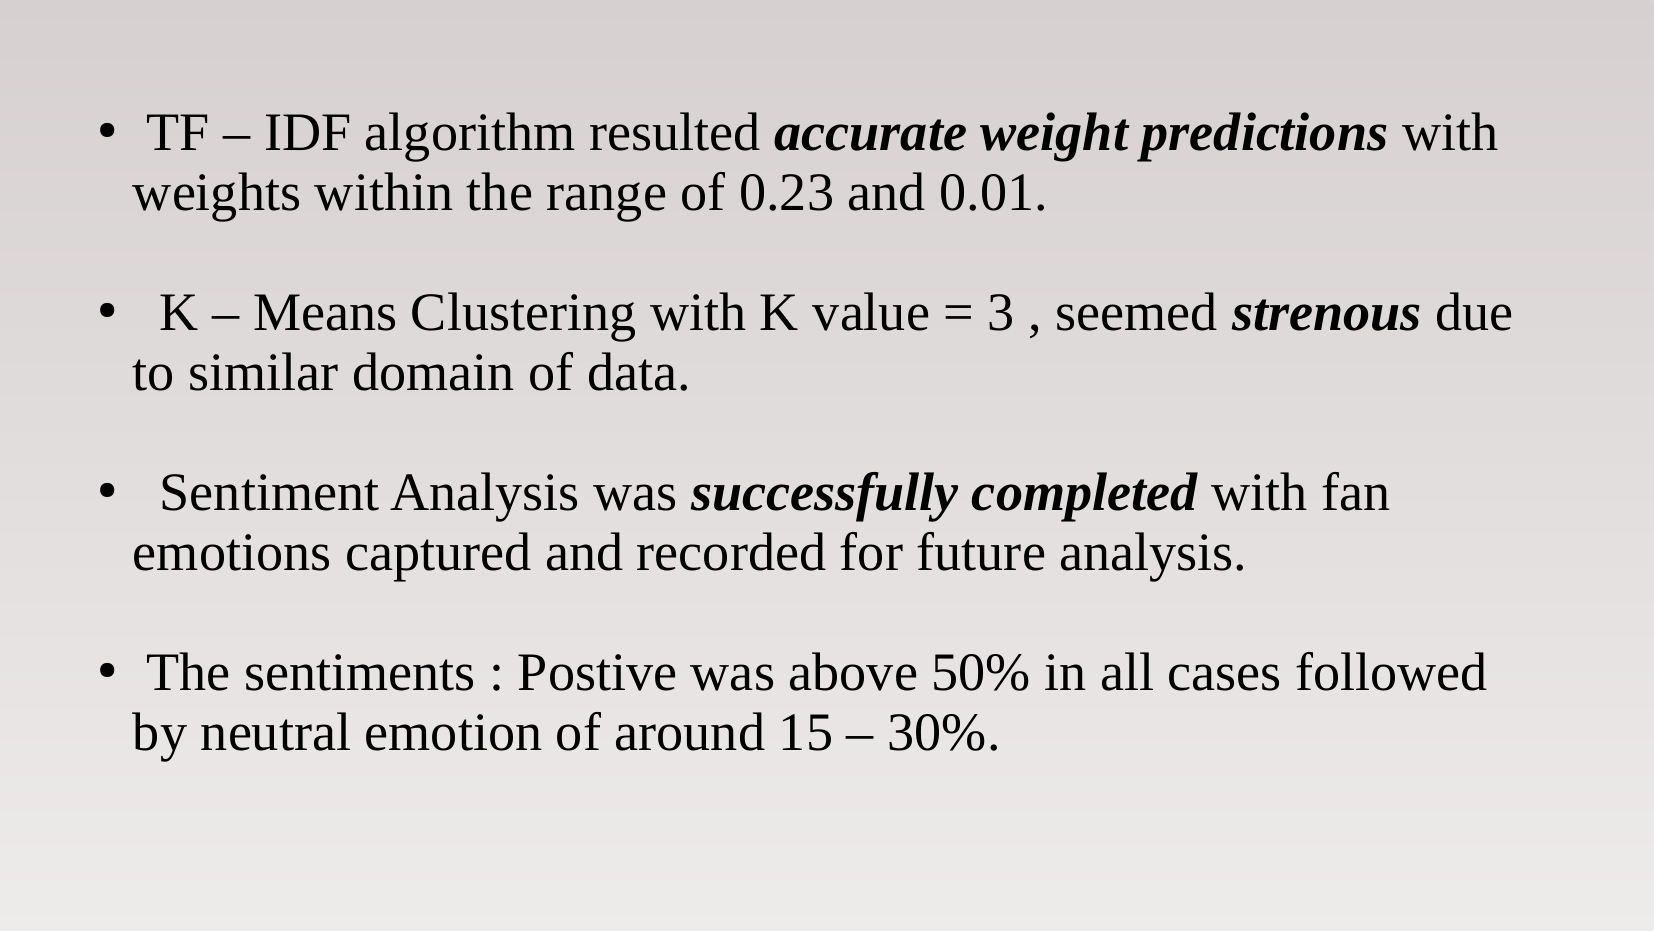

#
 TF – IDF algorithm resulted accurate weight predictions with weights within the range of 0.23 and 0.01.
 K – Means Clustering with K value = 3 , seemed strenous due to similar domain of data.
 Sentiment Analysis was successfully completed with fan emotions captured and recorded for future analysis.
 The sentiments : Postive was above 50% in all cases followed by neutral emotion of around 15 – 30%.